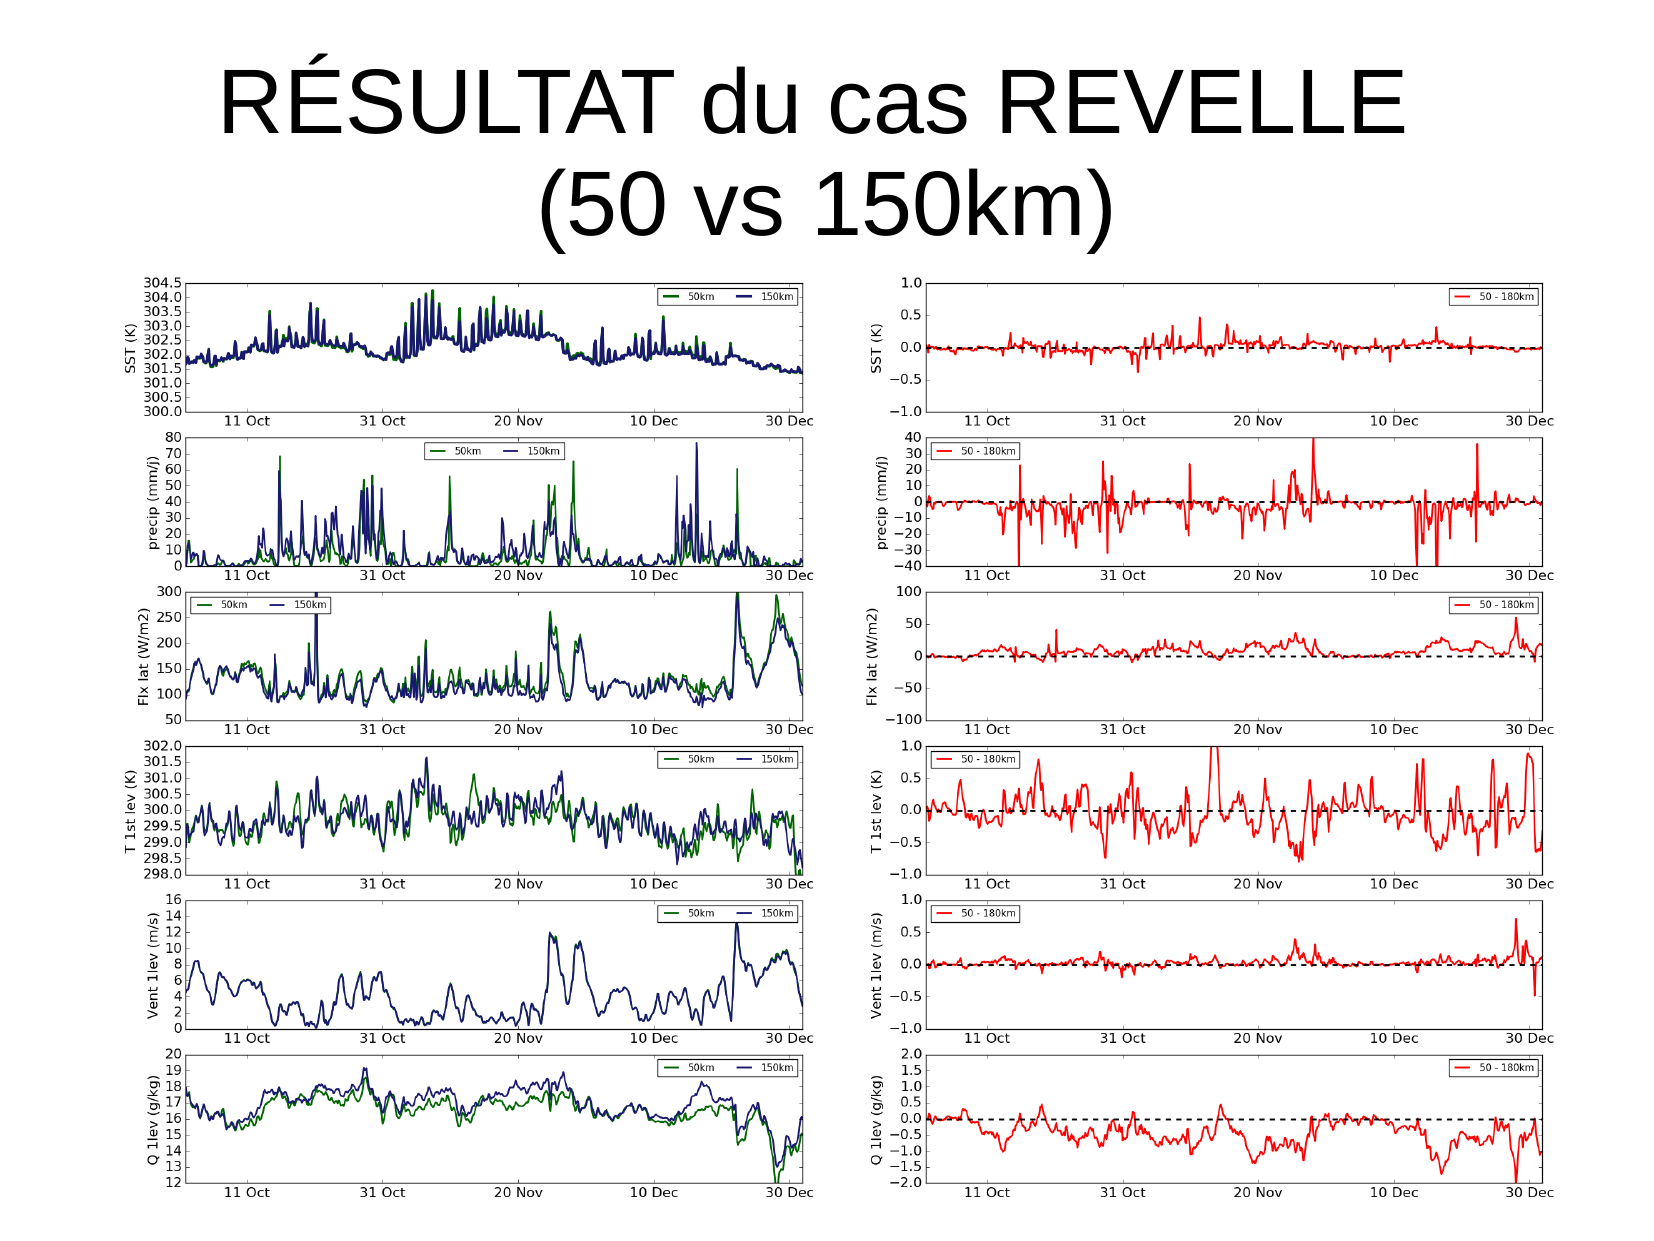

# RÉSULTAT du cas REVELLE (50 vs 150km)